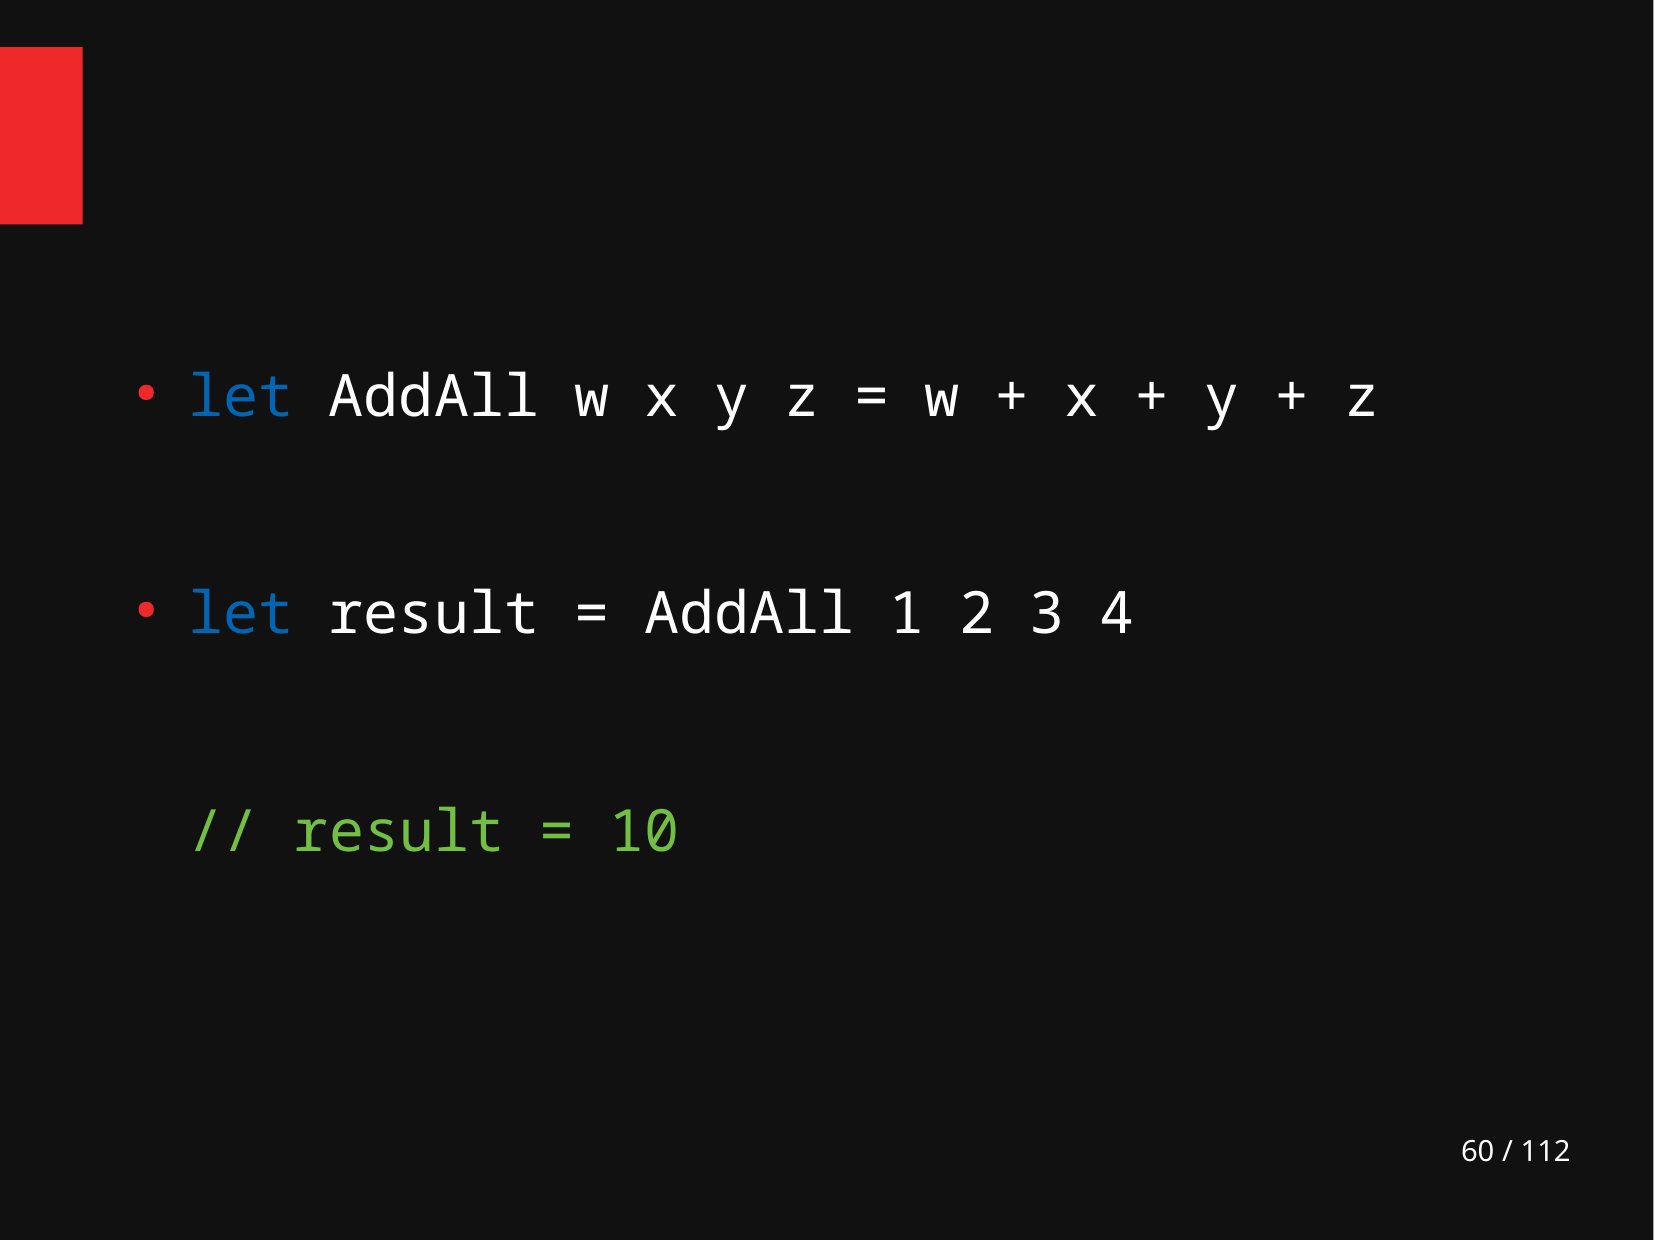

# let AddAll w x y z = w + x + y + z
let result = AddAll 1 2 3 4
// result = 10
60